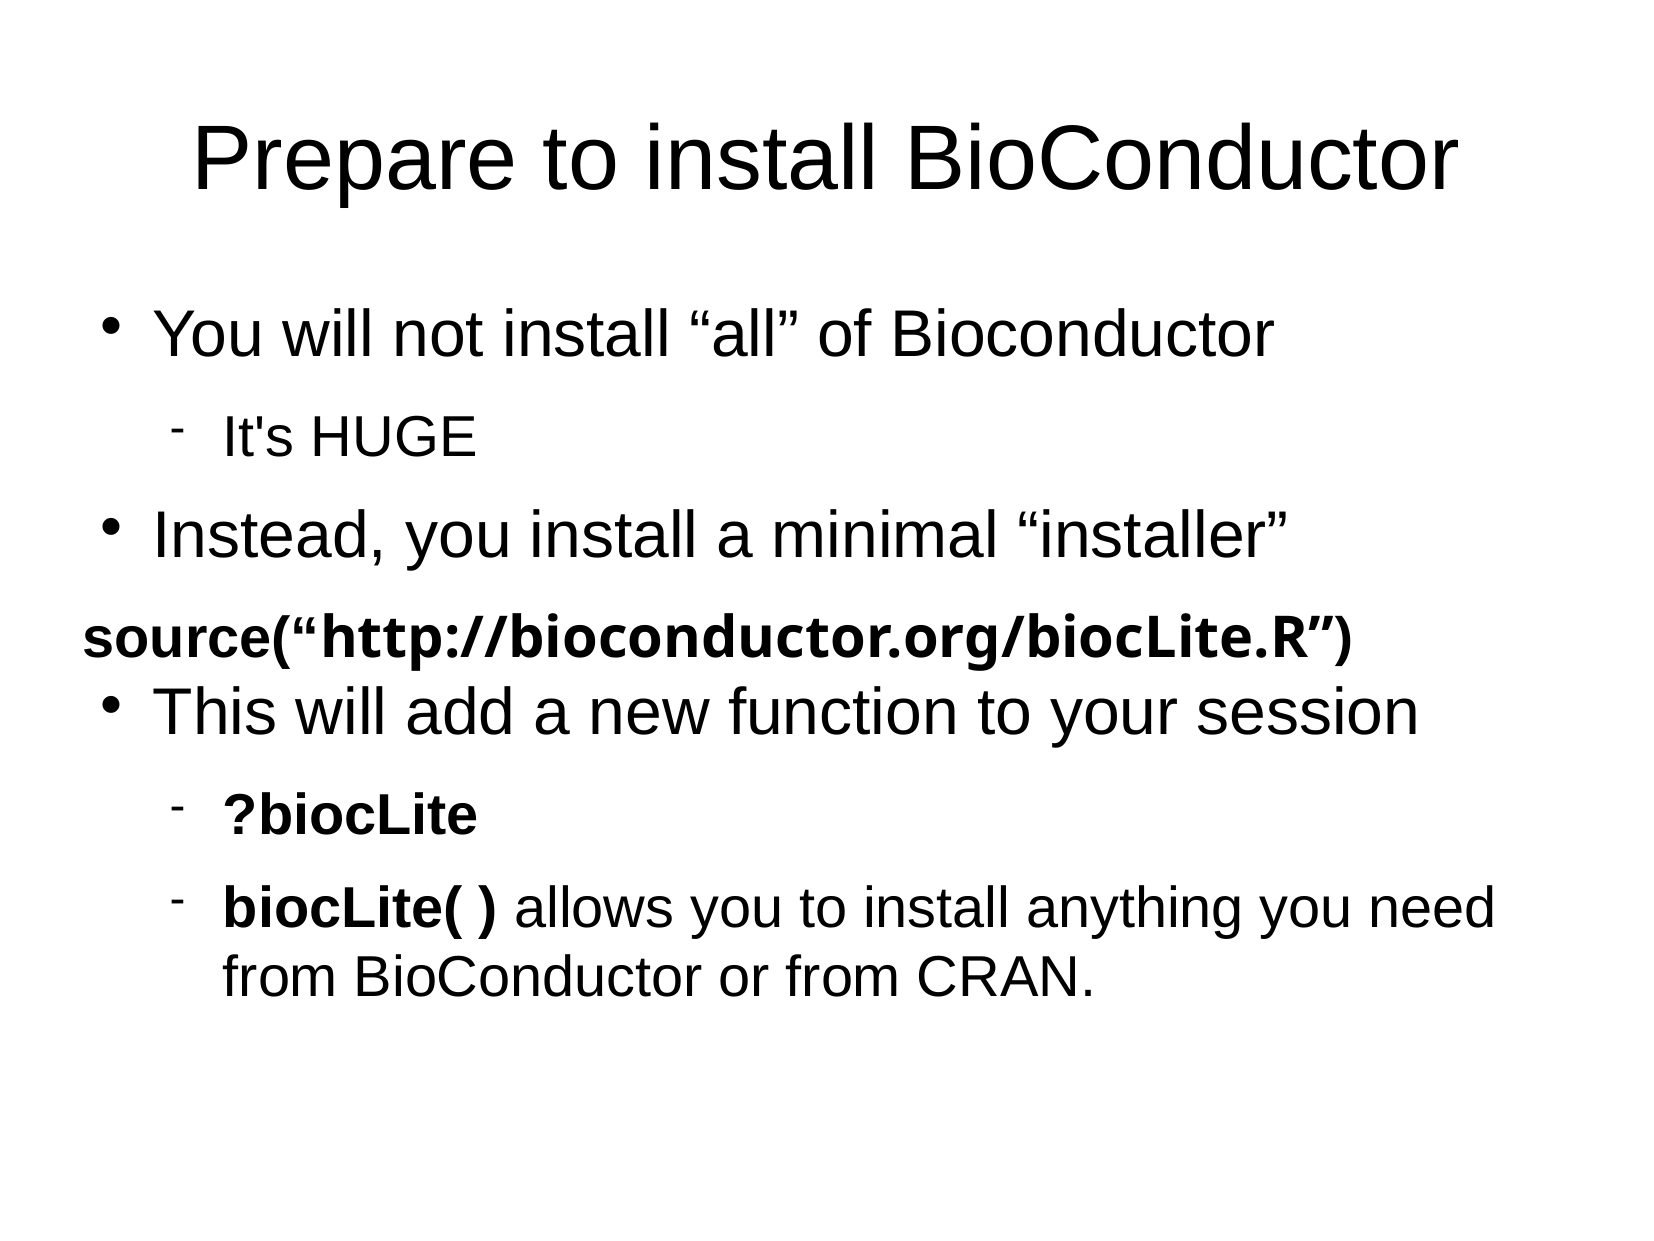

Prepare to install BioConductor
You will not install “all” of Bioconductor
It's HUGE
Instead, you install a minimal “installer”
source(“http://bioconductor.org/biocLite.R”)
This will add a new function to your session
?biocLite
biocLite( ) allows you to install anything you need from BioConductor or from CRAN.